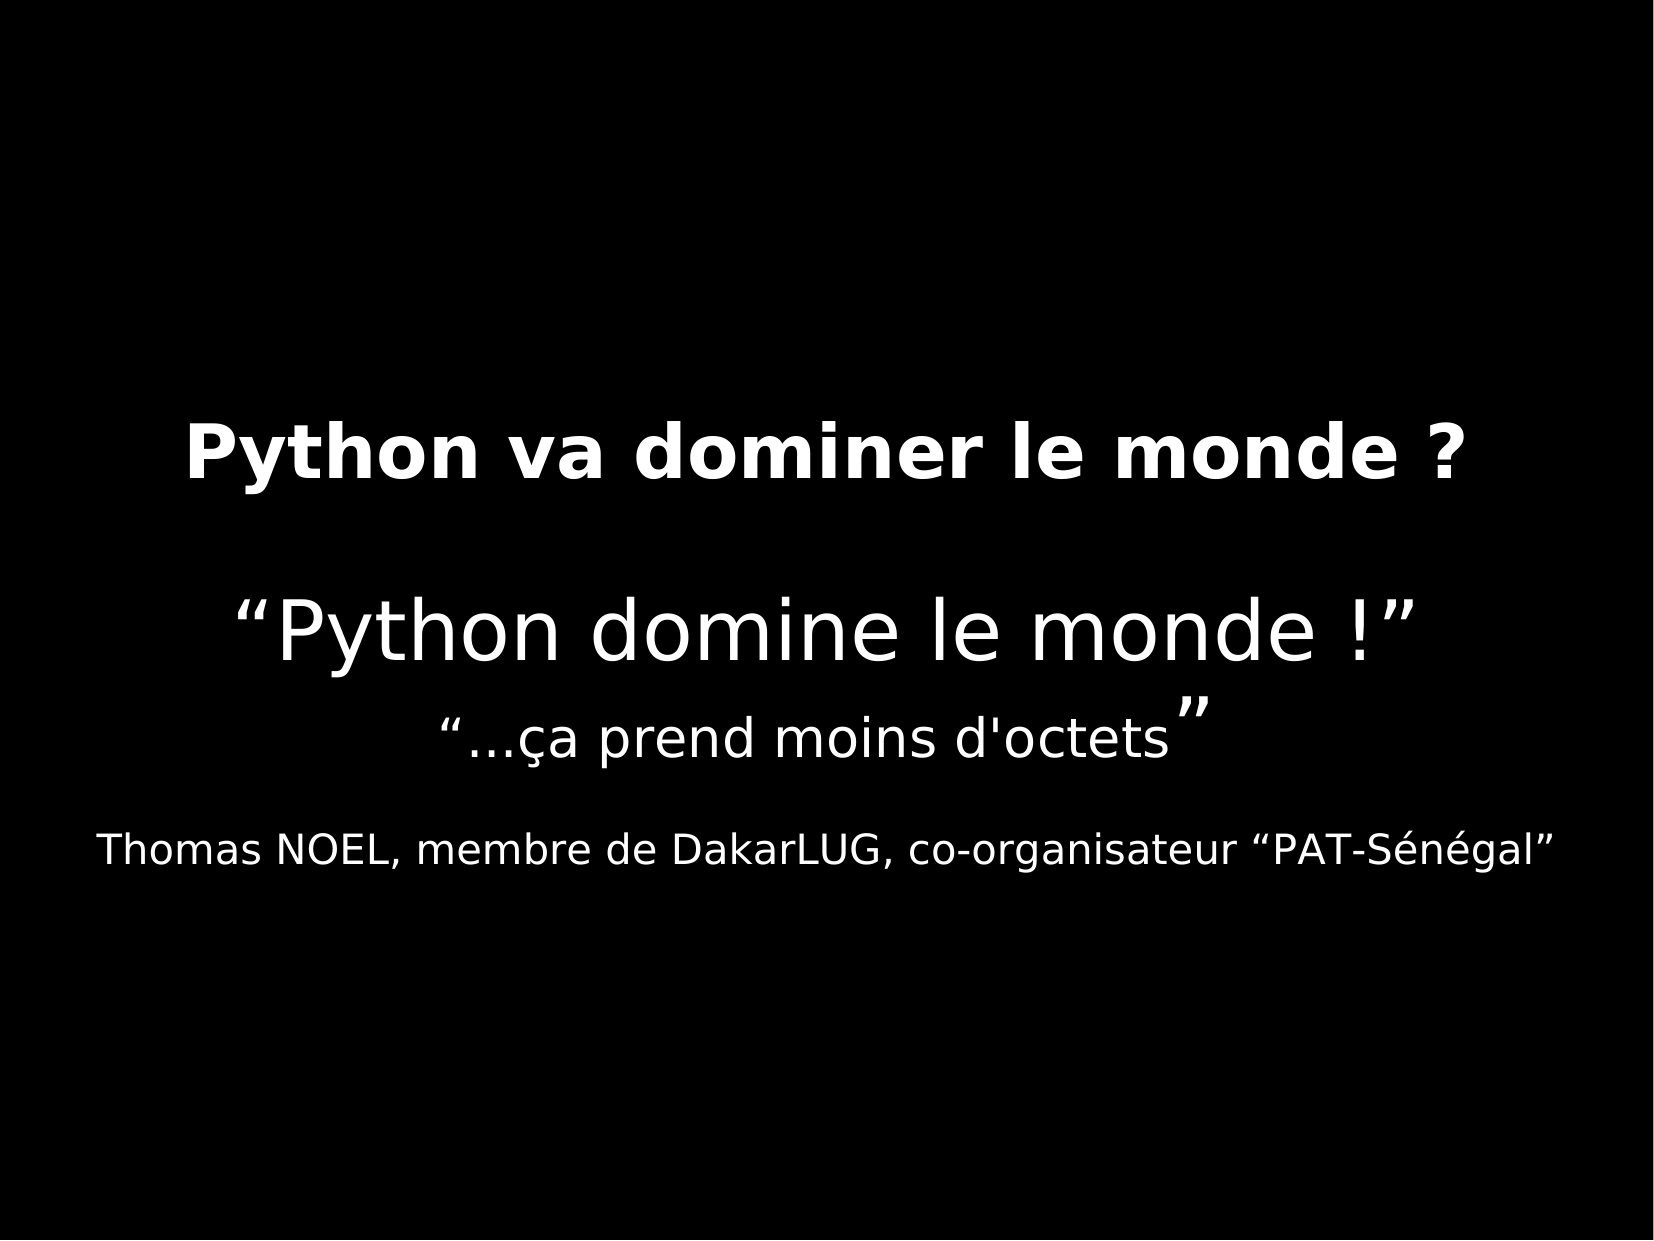

Python va dominer le monde ?
“Python domine le monde !”
“...ça prend moins d'octets”
Thomas NOEL, membre de DakarLUG, co-organisateur “PAT-Sénégal”